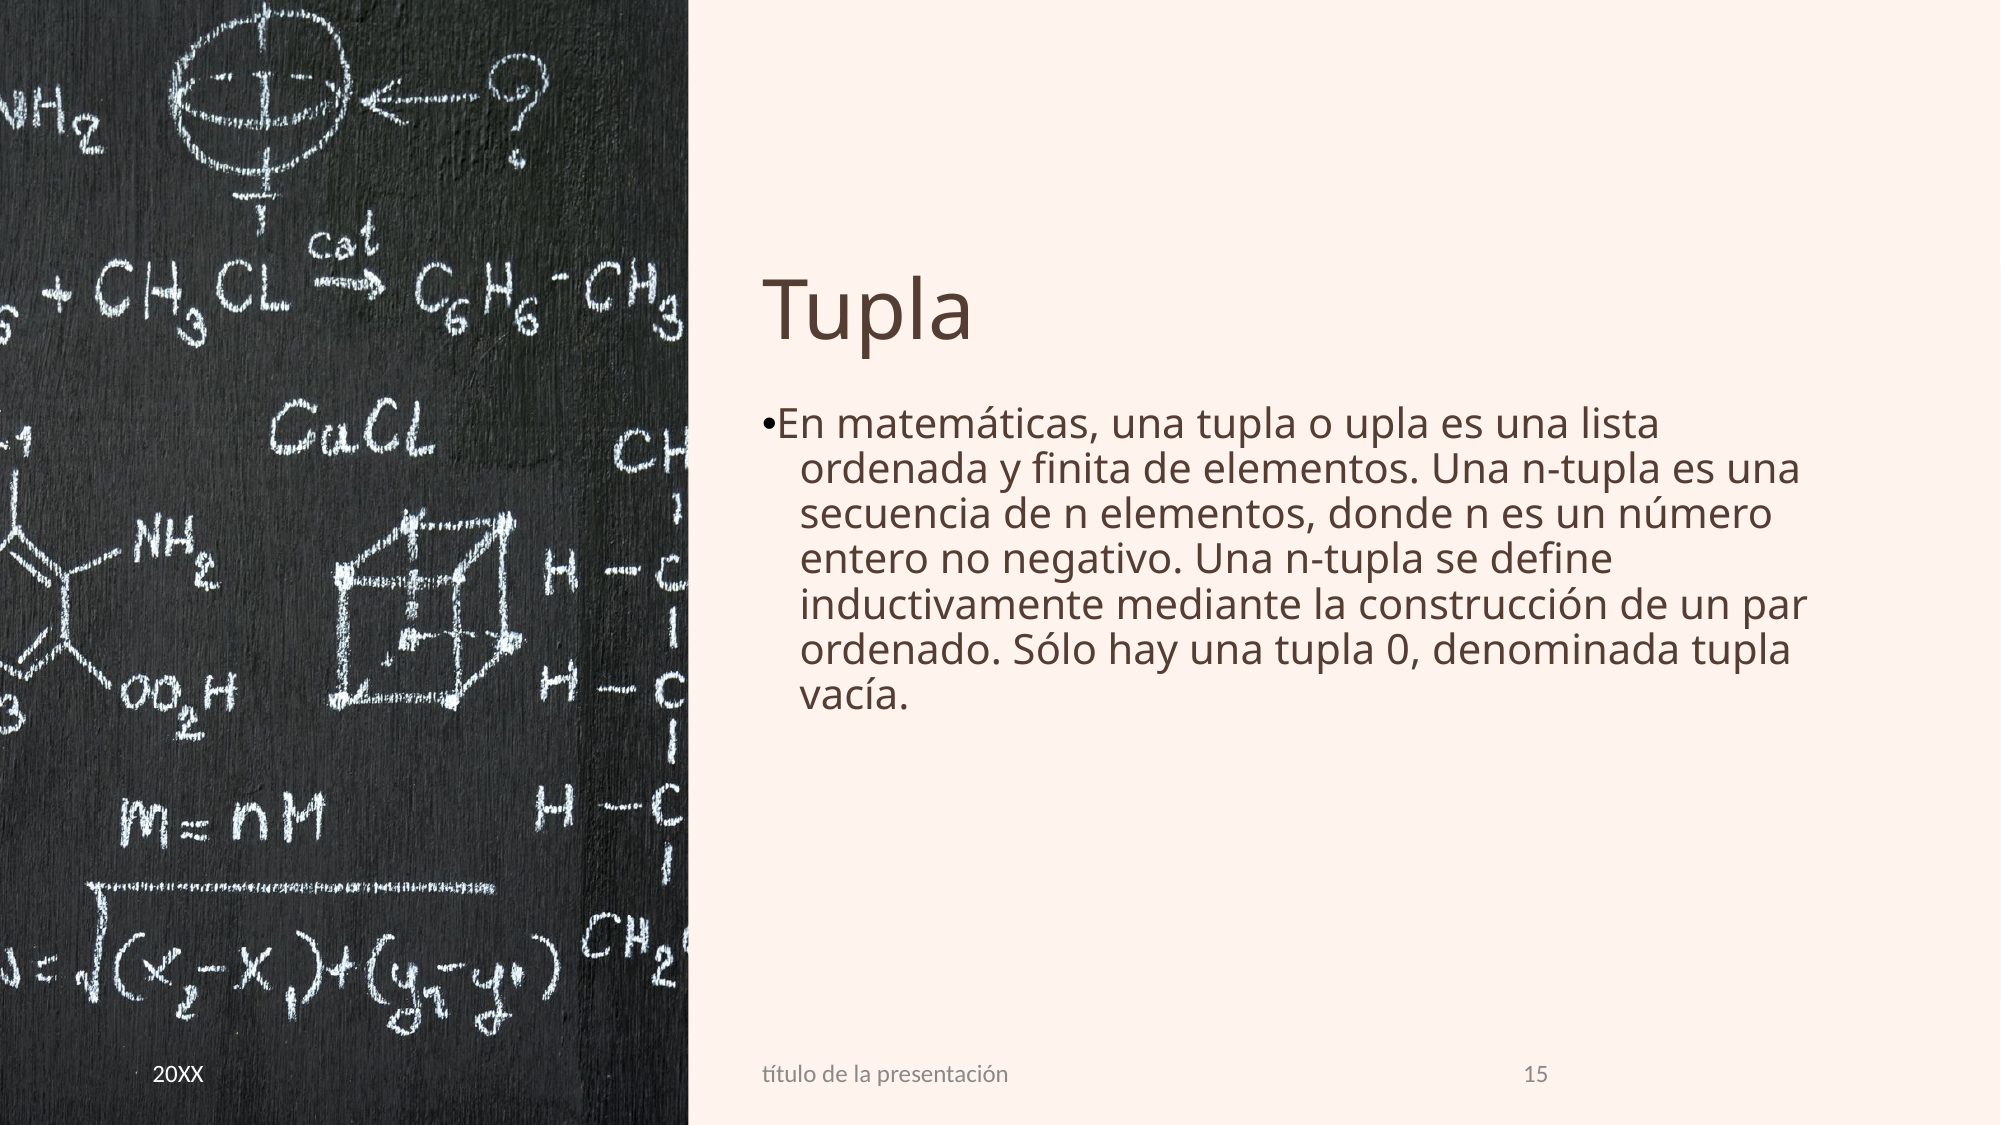

# Tupla
En matemáticas, una tupla o upla es una lista ordenada y finita de elementos. Una n-tupla es una secuencia de n elementos, donde n es un número entero no negativo. Una n-tupla se define inductivamente mediante la construcción de un par ordenado. Sólo hay una tupla 0, denominada tupla vacía.
20XX
título de la presentación